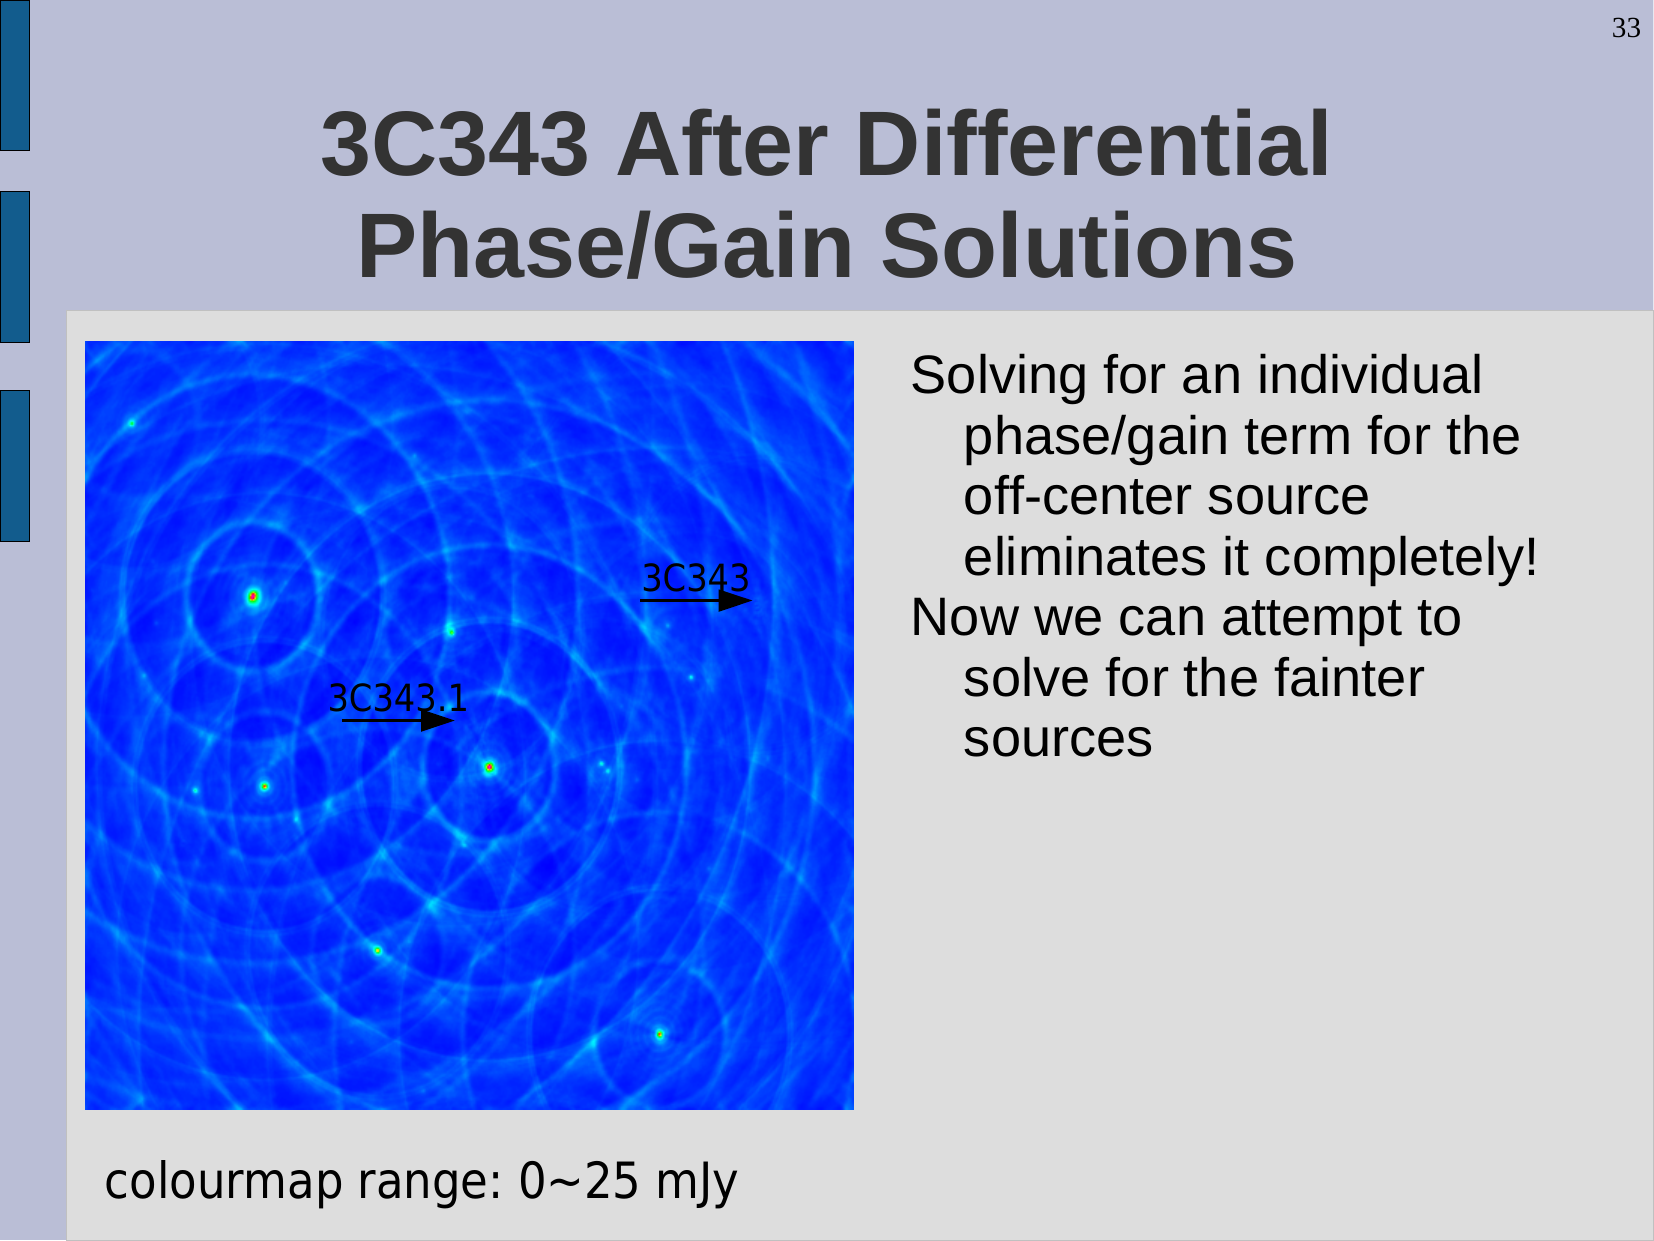

33
# 3C343 After Differential Phase/Gain Solutions
Solving for an individual phase/gain term for the off-center source eliminates it completely!
Now we can attempt to solve for the fainter sources
3C343
3C343.1
colourmap range: 0~25 mJy